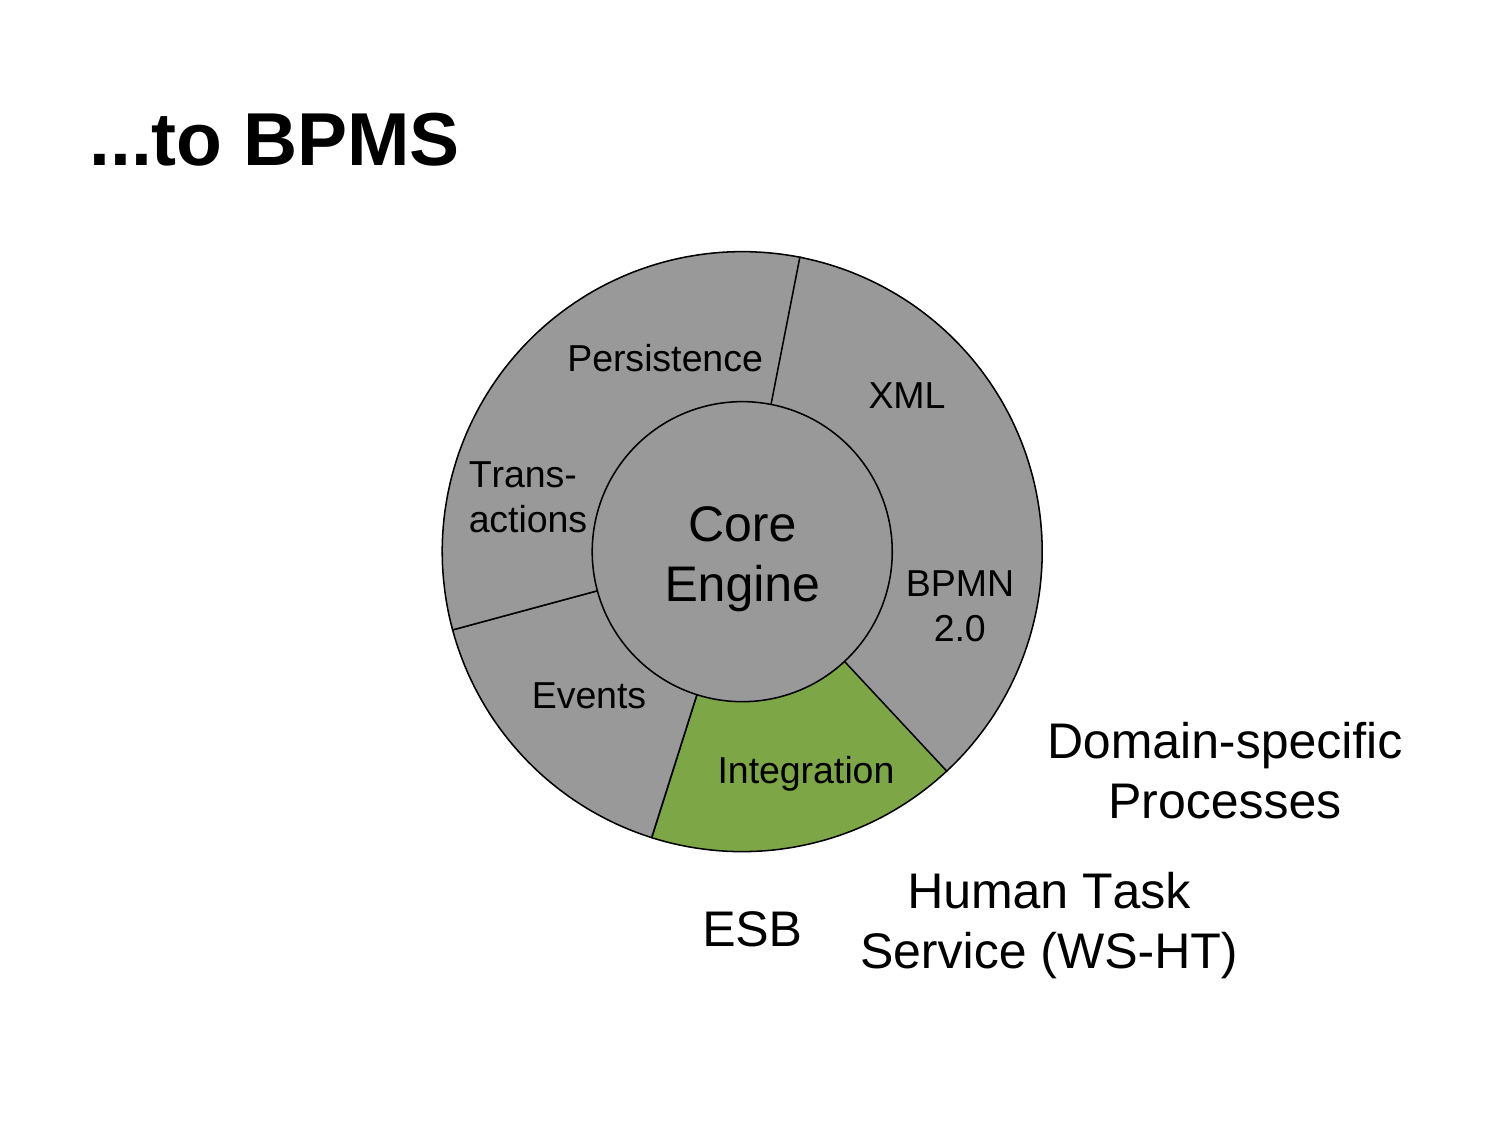

# ...to BPMS
Persistence
XML
Core
Engine
Trans-
actions
BPMN
2.0
Events
Domain-specific
Processes
Integration
Human Task
Service (WS-HT)
ESB